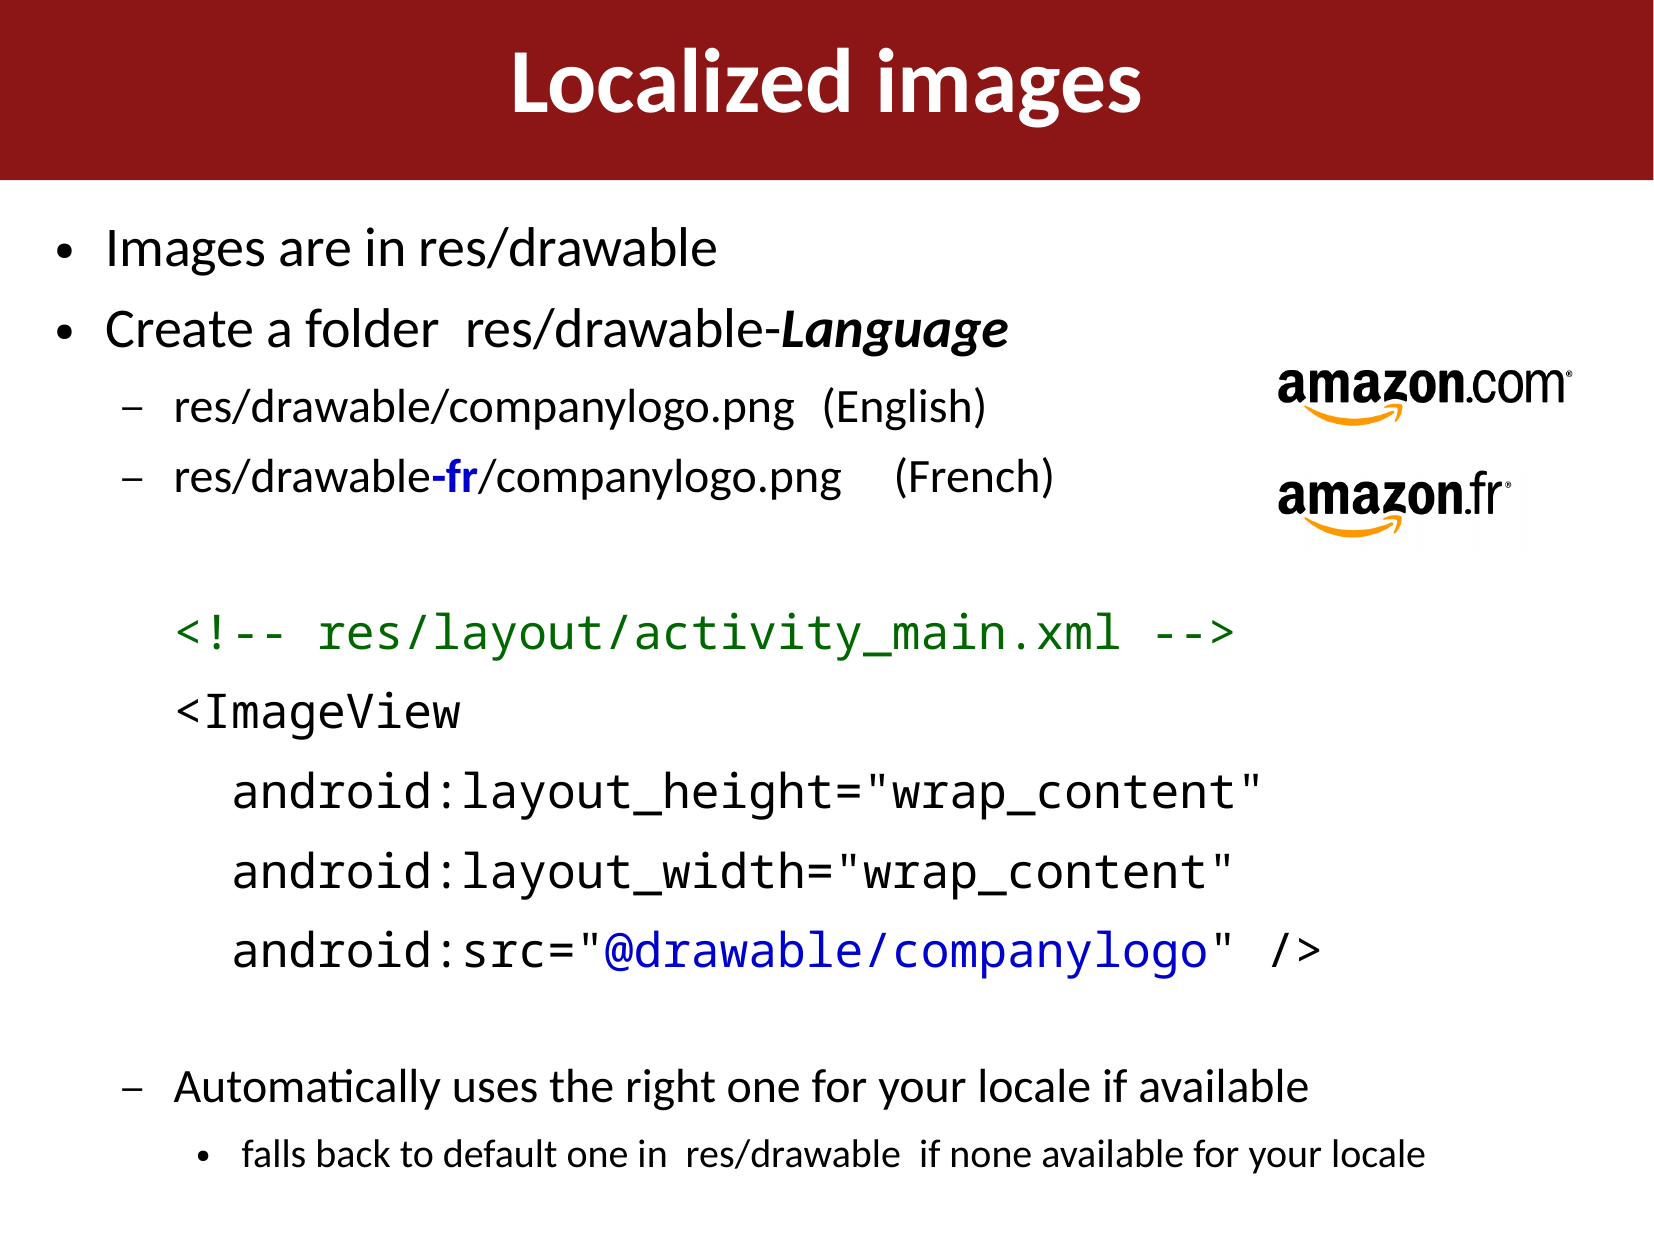

# Localized images
Images are in res/drawable
Create a folder res/drawable-Language
res/drawable/companylogo.png 	(English)
res/drawable-fr/companylogo.png	(French)
<!-- res/layout/activity_main.xml -->
<ImageView
 android:layout_height="wrap_content"
 android:layout_width="wrap_content"
 android:src="@drawable/companylogo" />
Automatically uses the right one for your locale if available
falls back to default one in res/drawable if none available for your locale